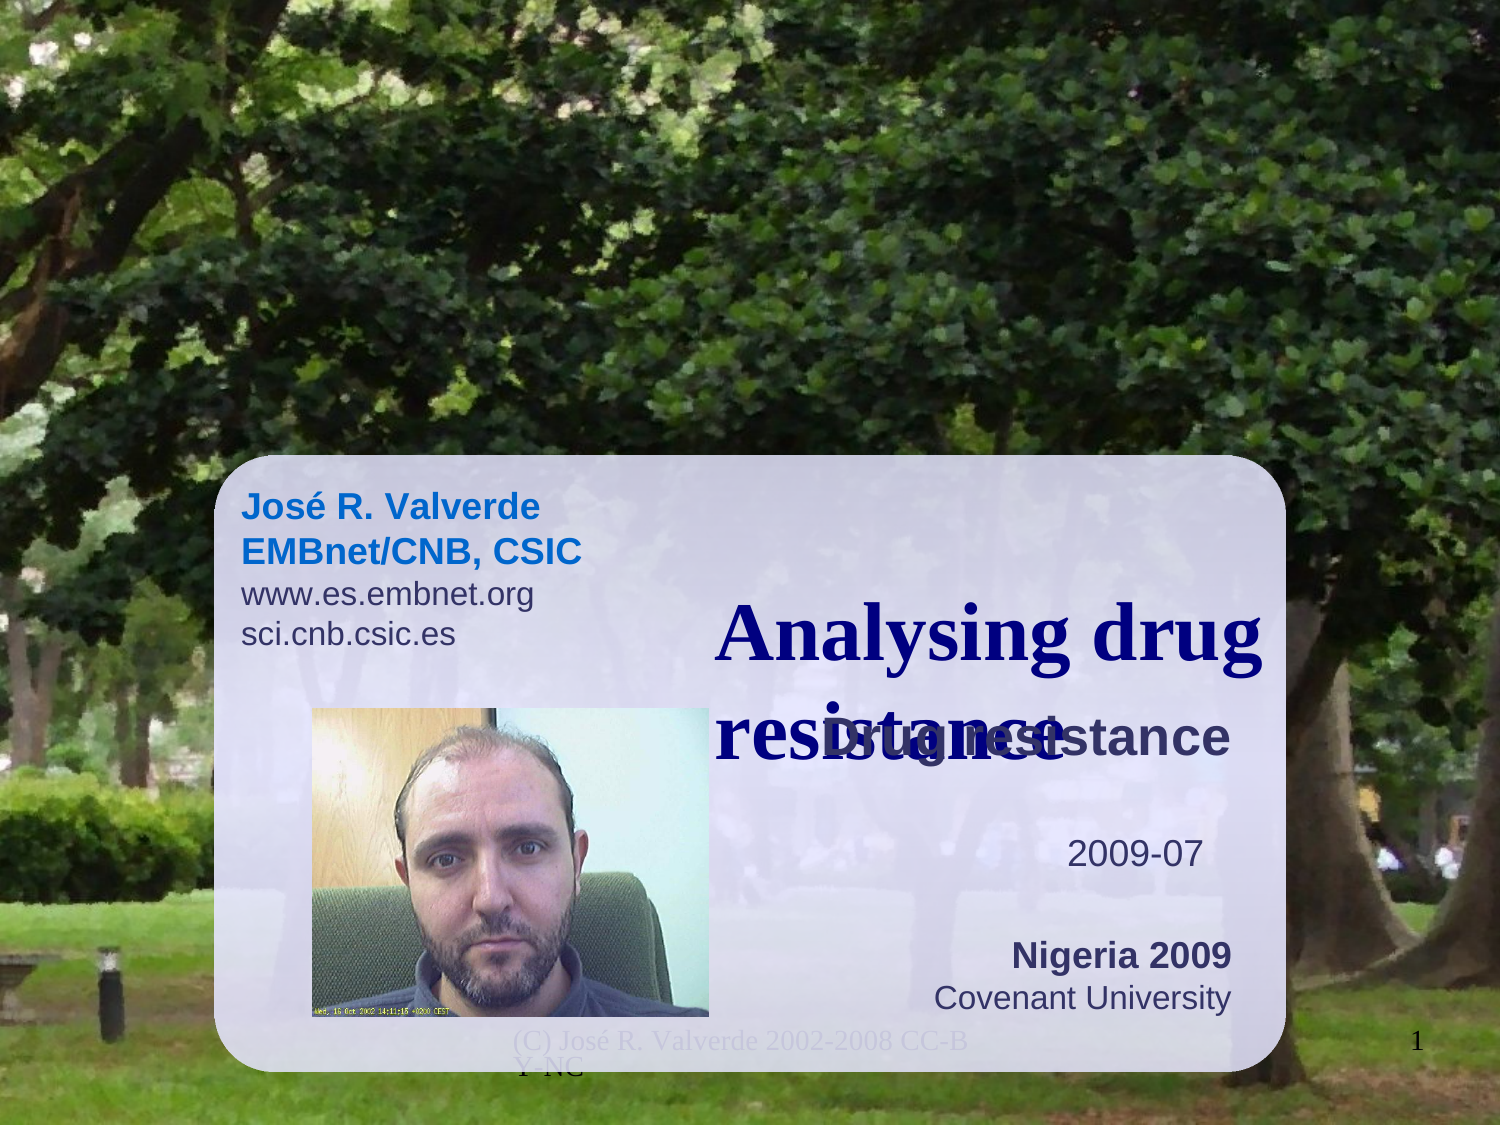

Analysing drug
resistance
# Drug resistance
03-Mar-2008
(C) José R. Valverde 2002-2008 CC-BY-NC
1